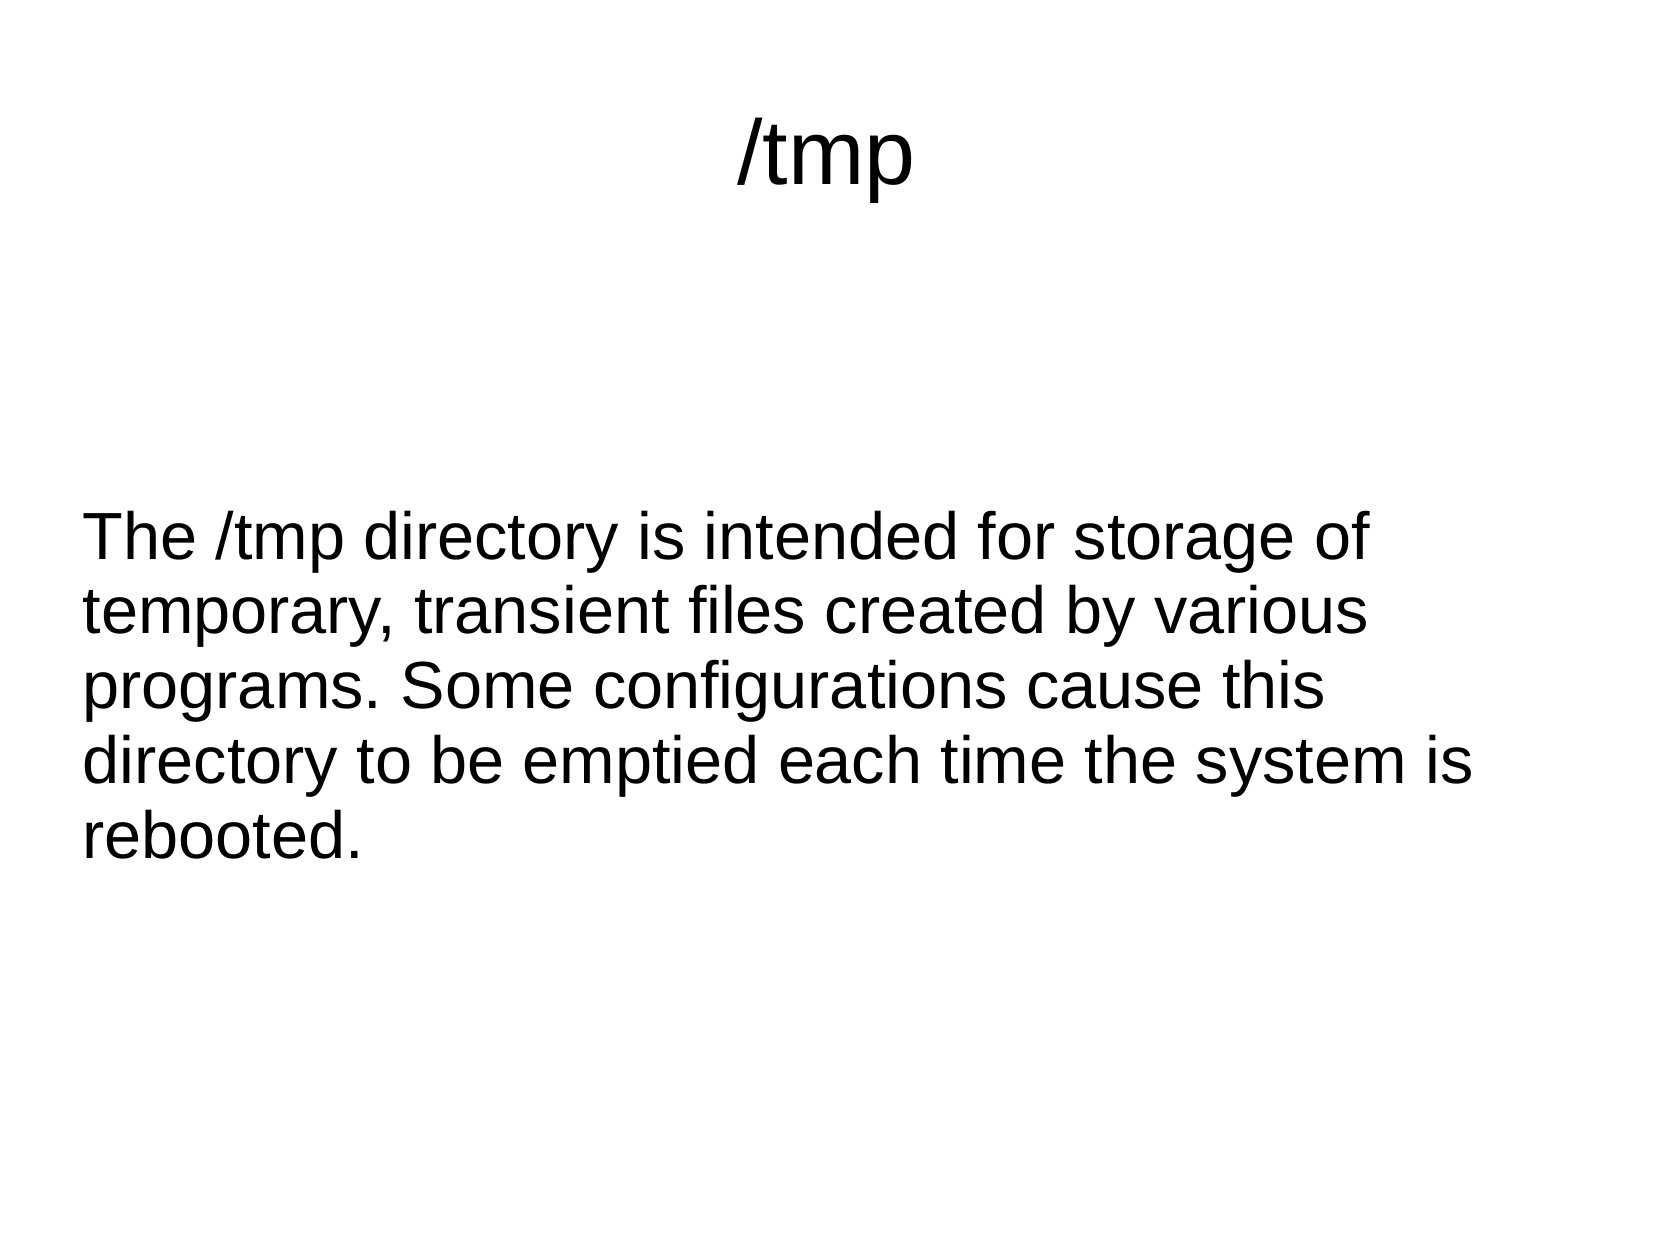

# /tmp
The /tmp directory is intended for storage of temporary, transient files created by various programs. Some configurations cause this directory to be emptied each time the system is rebooted.